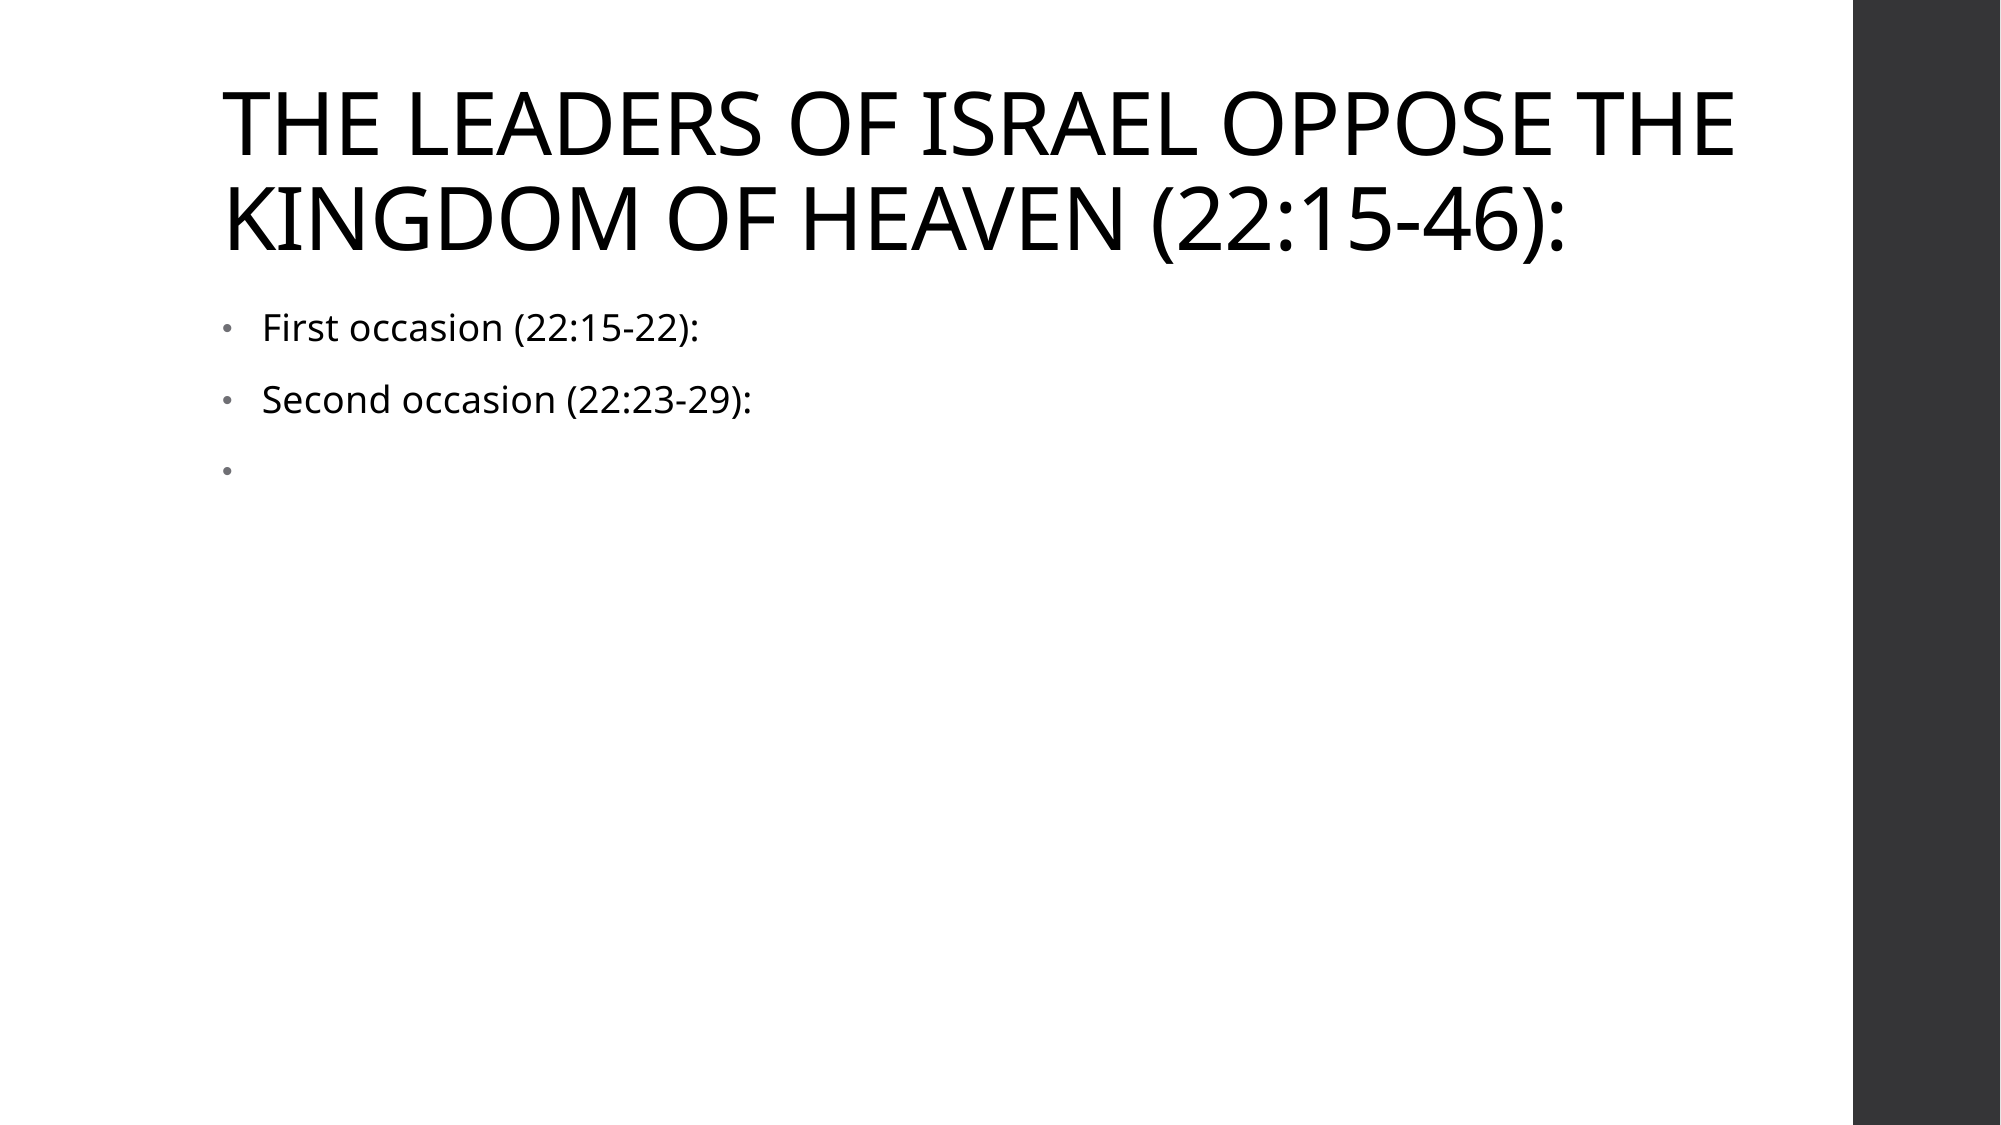

# THE LEADERS OF ISRAEL OPPOSE THE KINGDOM OF HEAVEN (22:15-46):
 First occasion (22:15-22):
 Second occasion (22:23-29):